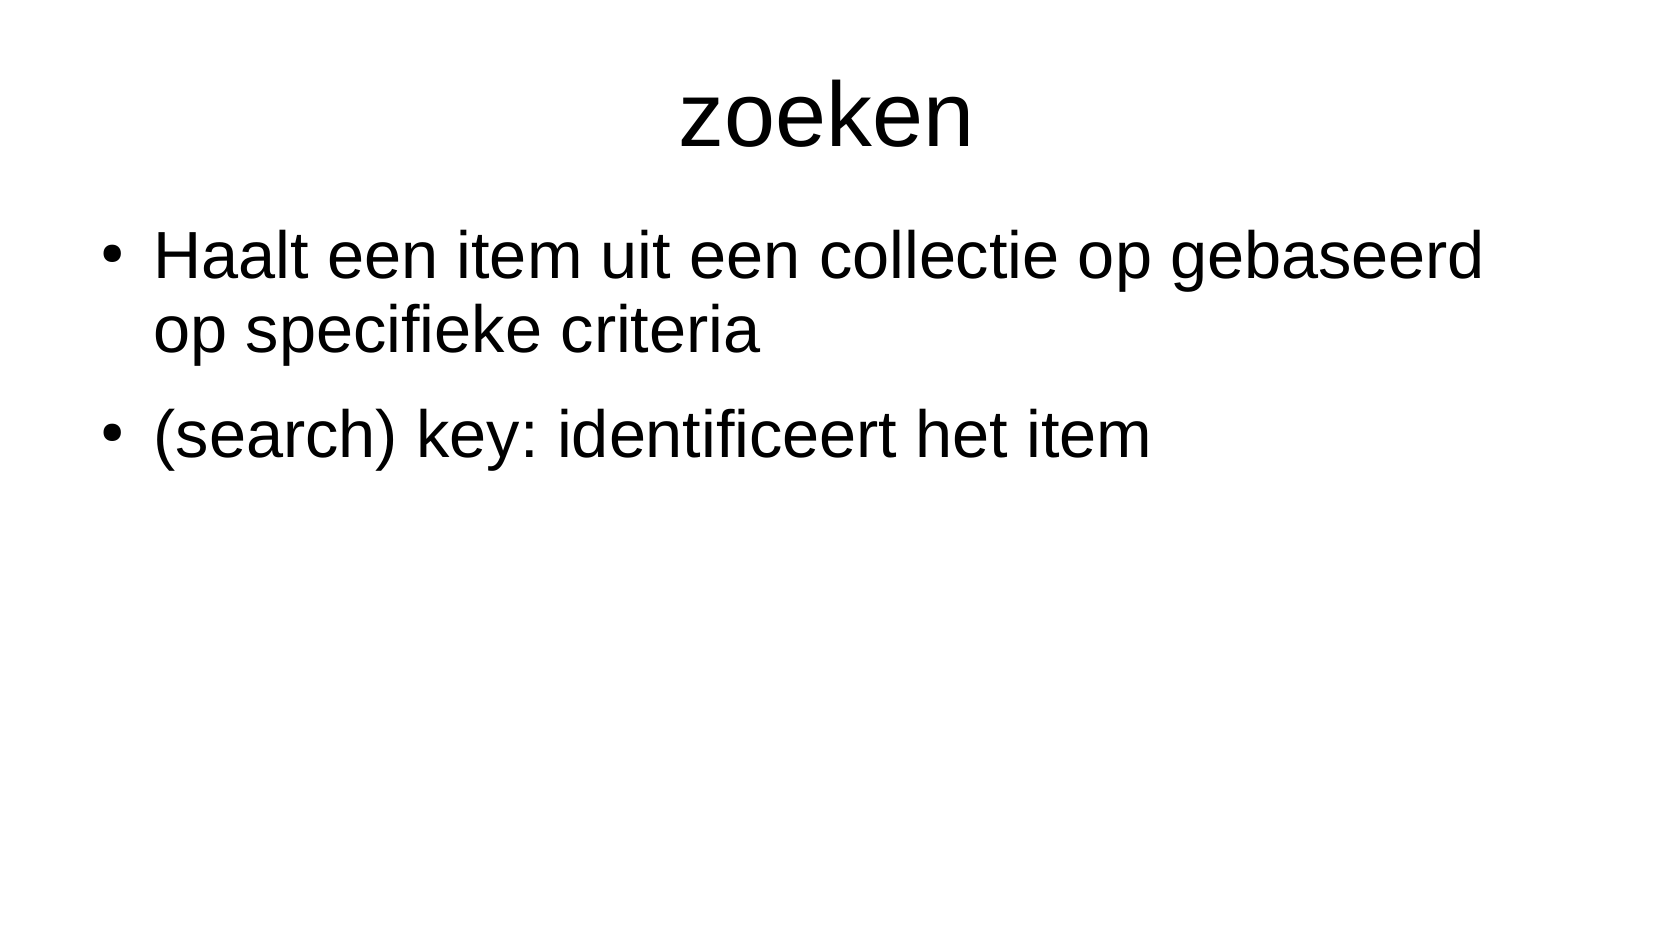

# zoeken
Haalt een item uit een collectie op gebaseerd op specifieke criteria
(search) key: identificeert het item